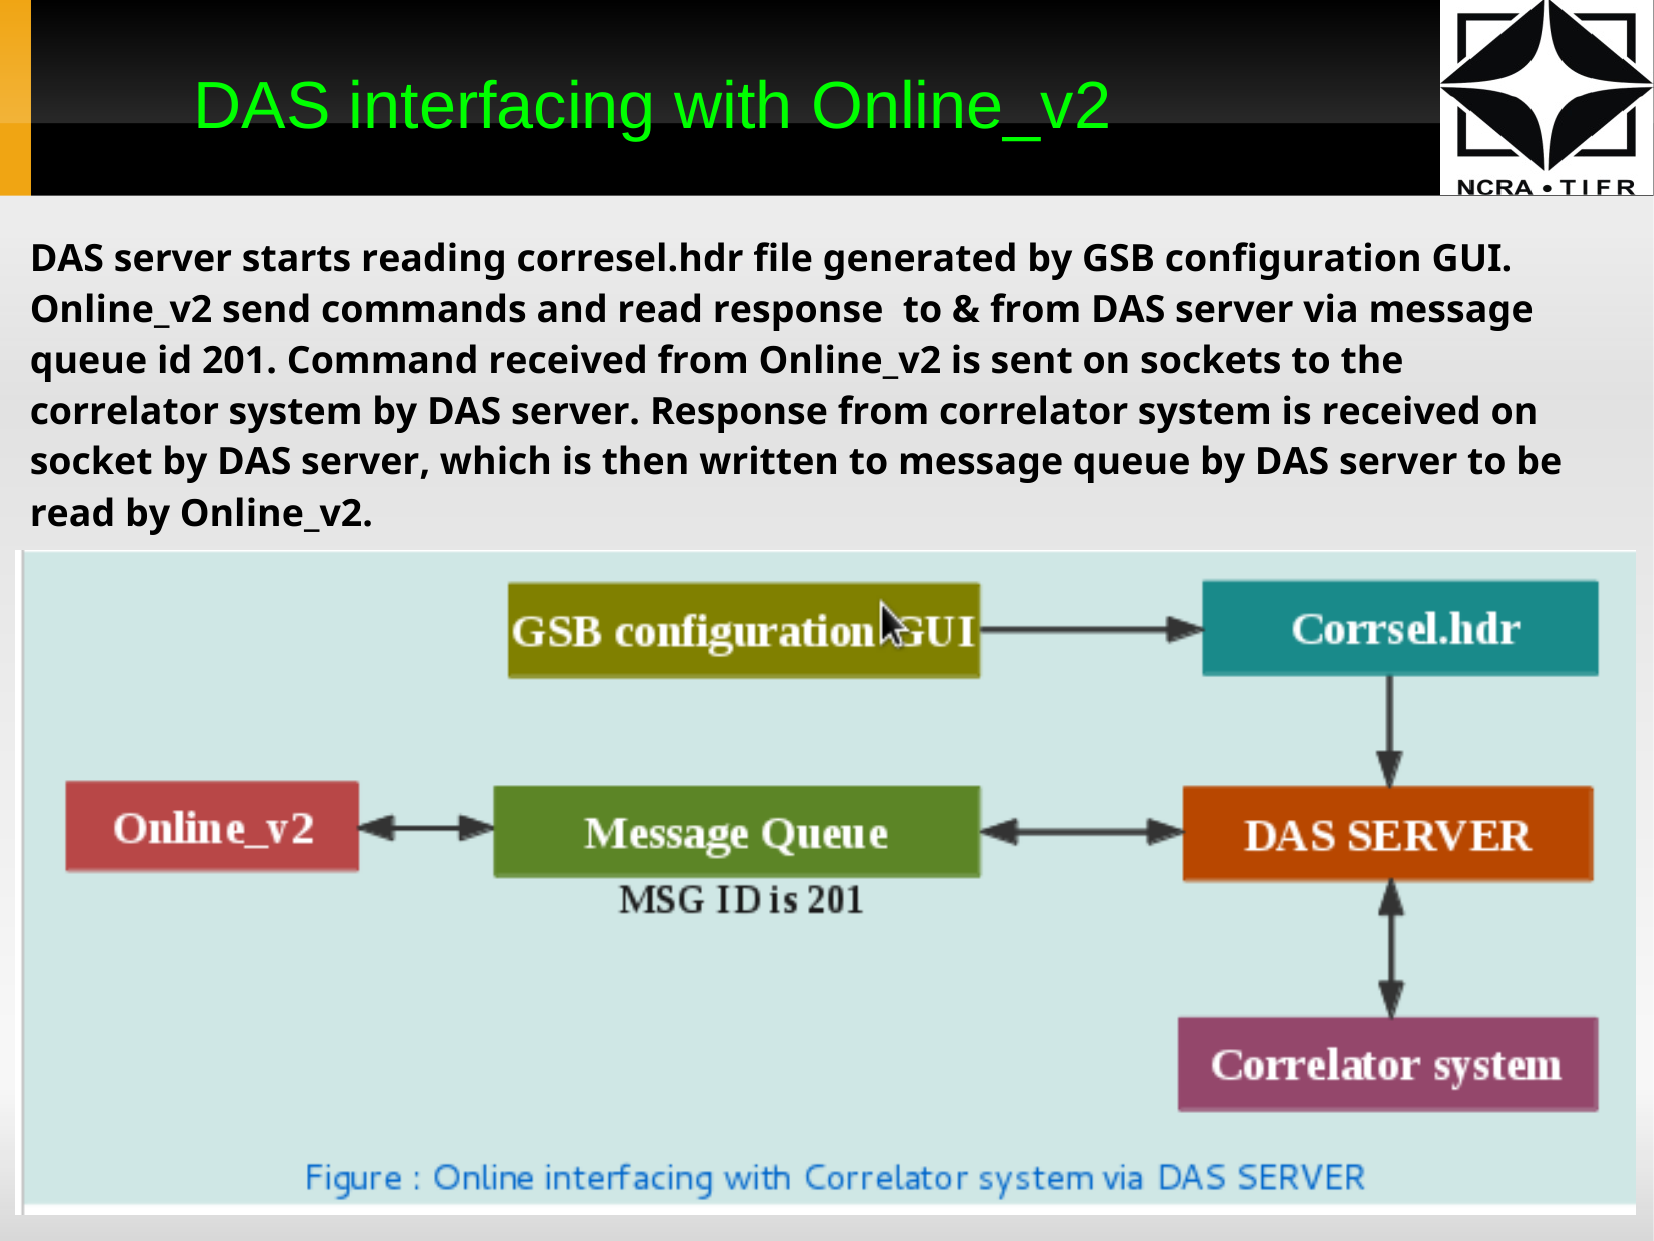

DAS interfacing with Online_v2
DAS server starts reading corresel.hdr file generated by GSB configuration GUI. Online_v2 send commands and read response to & from DAS server via message queue id 201. Command received from Online_v2 is sent on sockets to the correlator system by DAS server. Response from correlator system is received on socket by DAS server, which is then written to message queue by DAS server to be read by Online_v2.